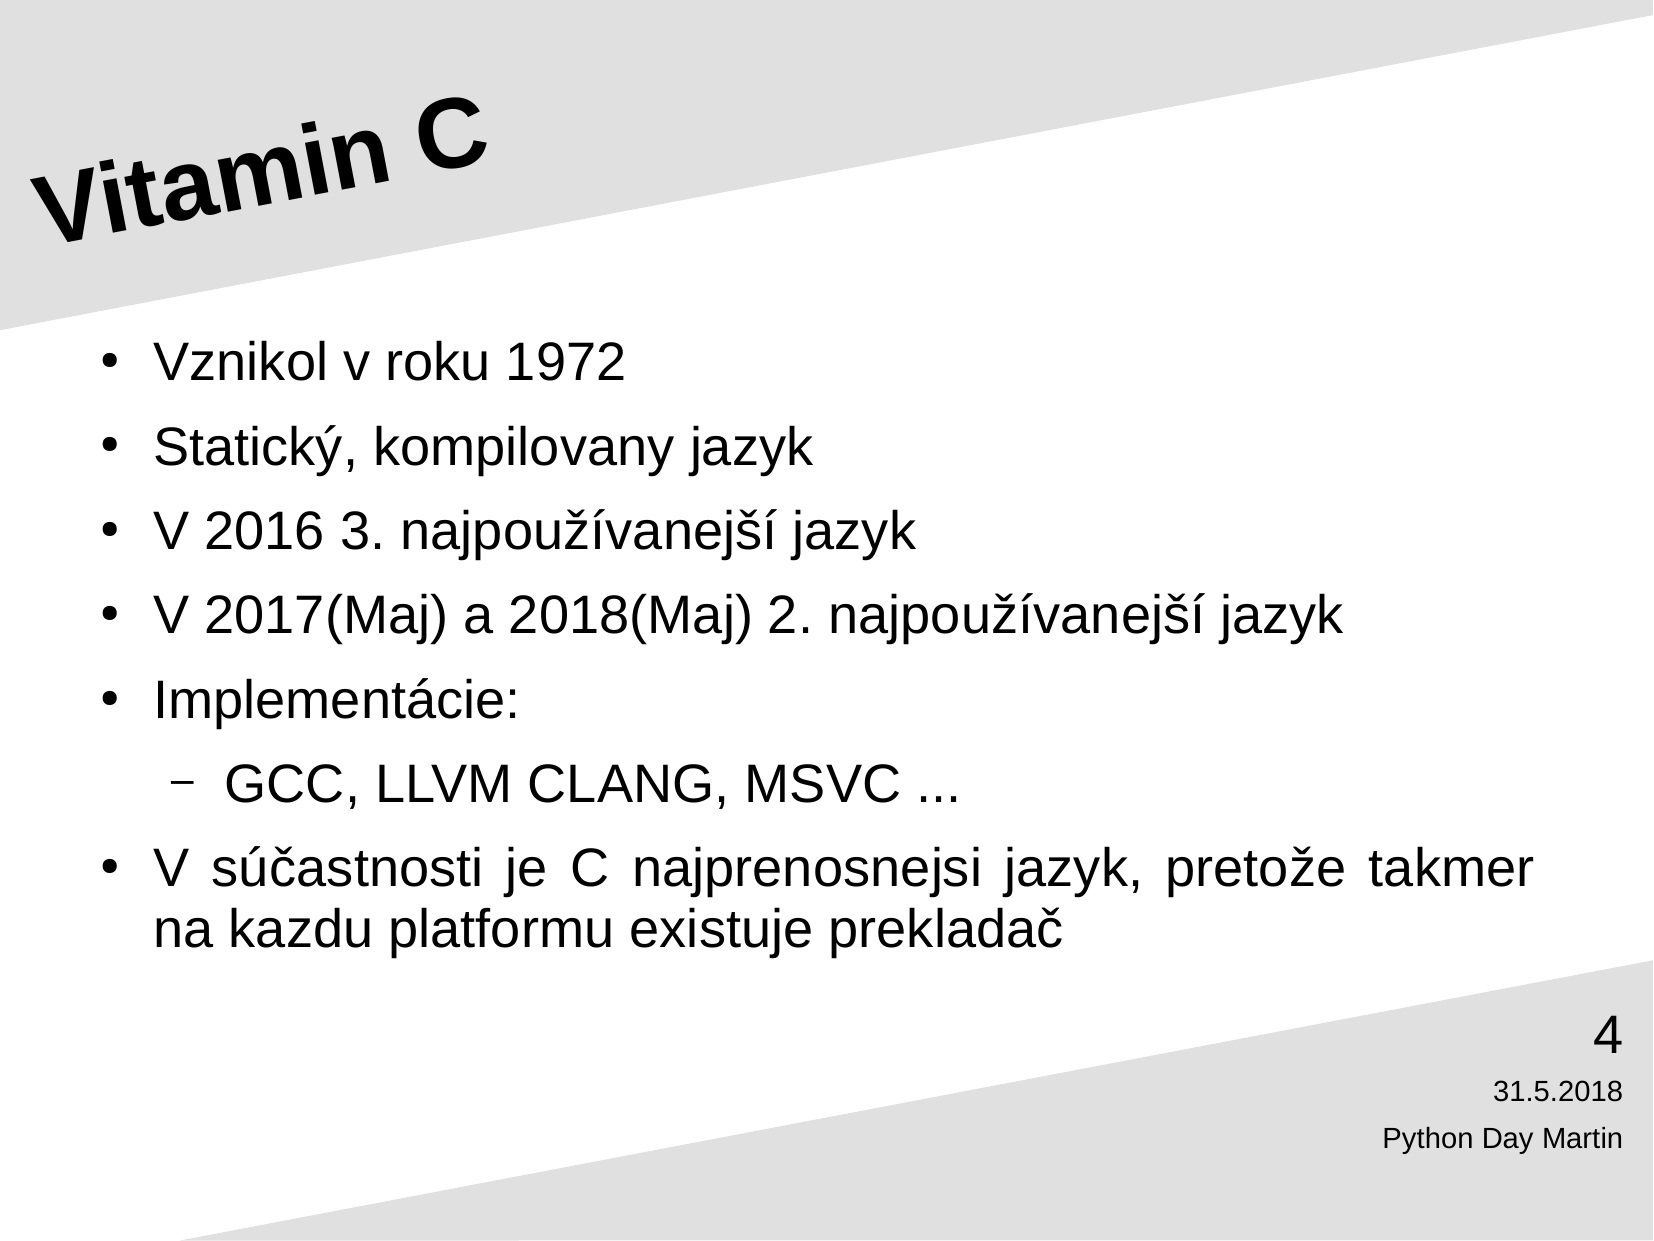

# Vitamin C
Vznikol v roku 1972
Statický, kompilovany jazyk
V 2016 3. najpoužívanejší jazyk
V 2017(Maj) a 2018(Maj) 2. najpoužívanejší jazyk
Implementácie:
GCC, LLVM CLANG, MSVC ...
V súčastnosti je C najprenosnejsi jazyk, pretože takmer na kazdu platformu existuje prekladač
4
Your footer here.